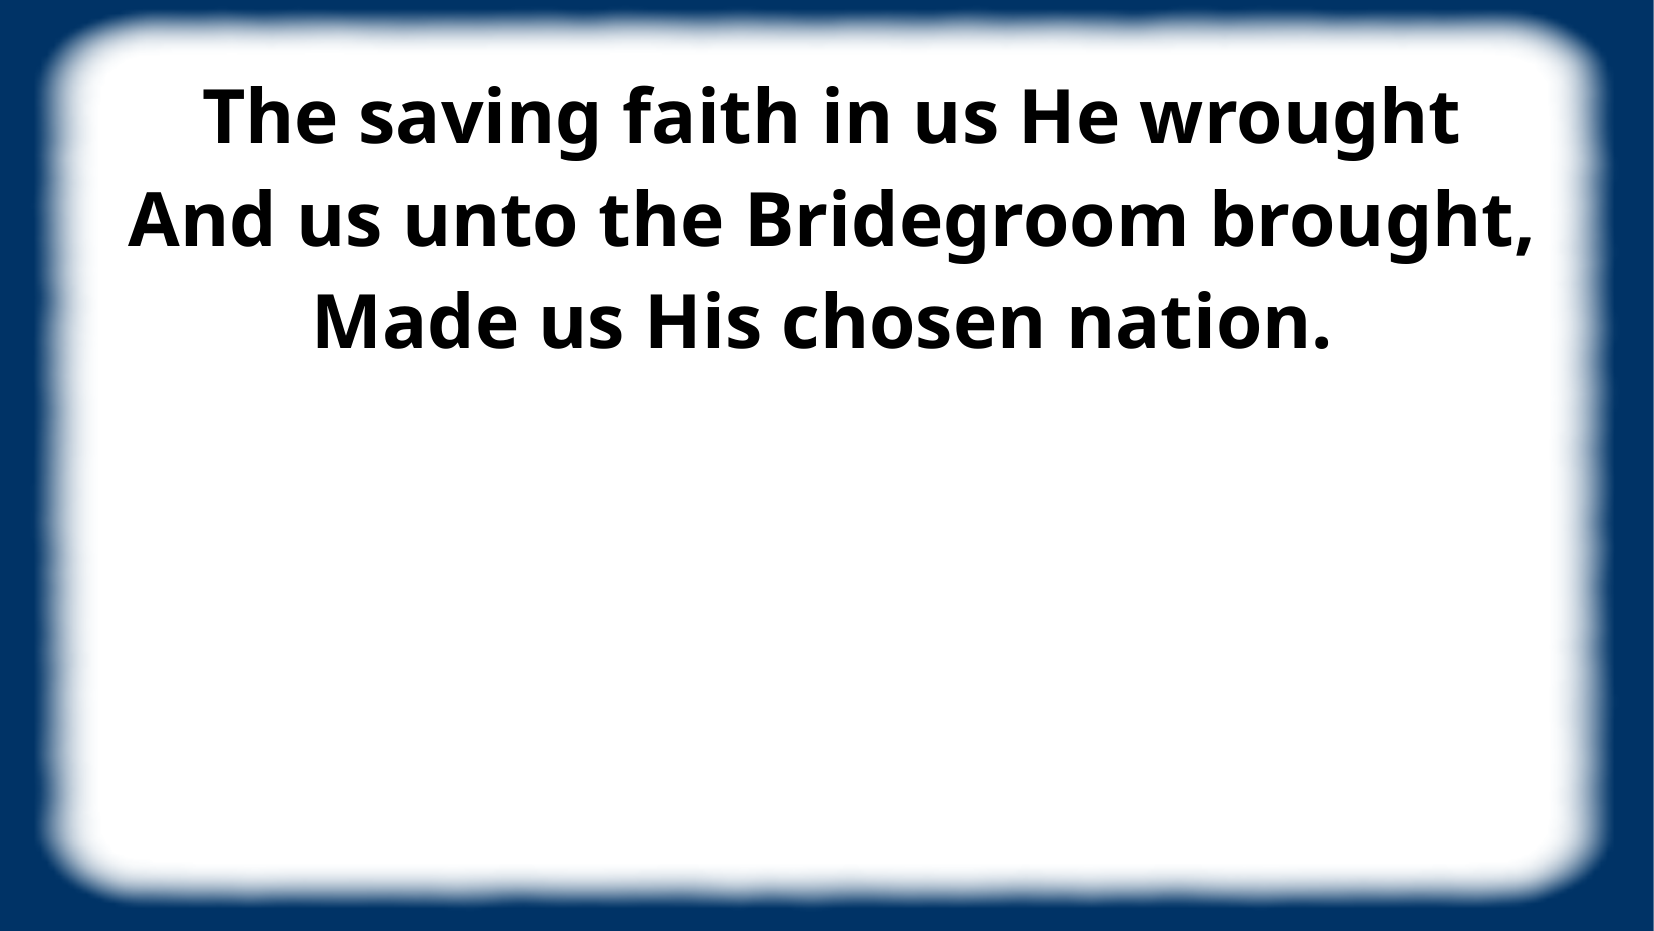

The saving faith in us He wrought
And us unto the Bridegroom brought,
Made us His chosen nation.